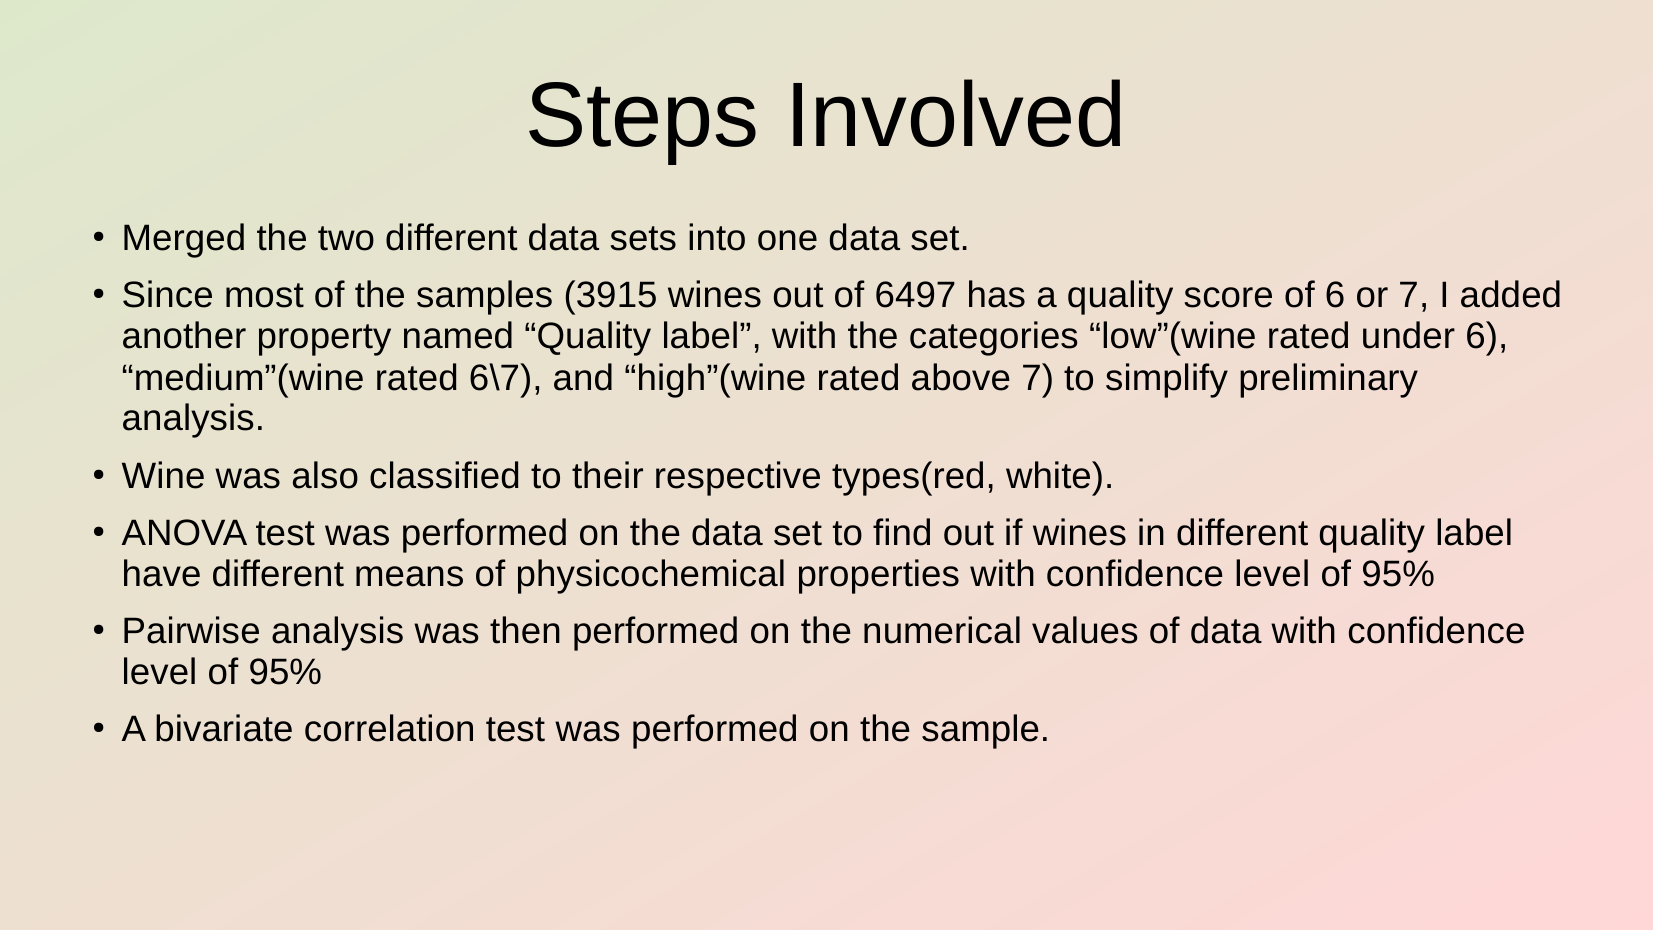

# Steps Involved
Merged the two different data sets into one data set.
Since most of the samples (3915 wines out of 6497 has a quality score of 6 or 7, I added another property named “Quality label”, with the categories “low”(wine rated under 6), “medium”(wine rated 6\7), and “high”(wine rated above 7) to simplify preliminary analysis.
Wine was also classified to their respective types(red, white).
ANOVA test was performed on the data set to find out if wines in different quality label have different means of physicochemical properties with confidence level of 95%
Pairwise analysis was then performed on the numerical values of data with confidence level of 95%
A bivariate correlation test was performed on the sample.